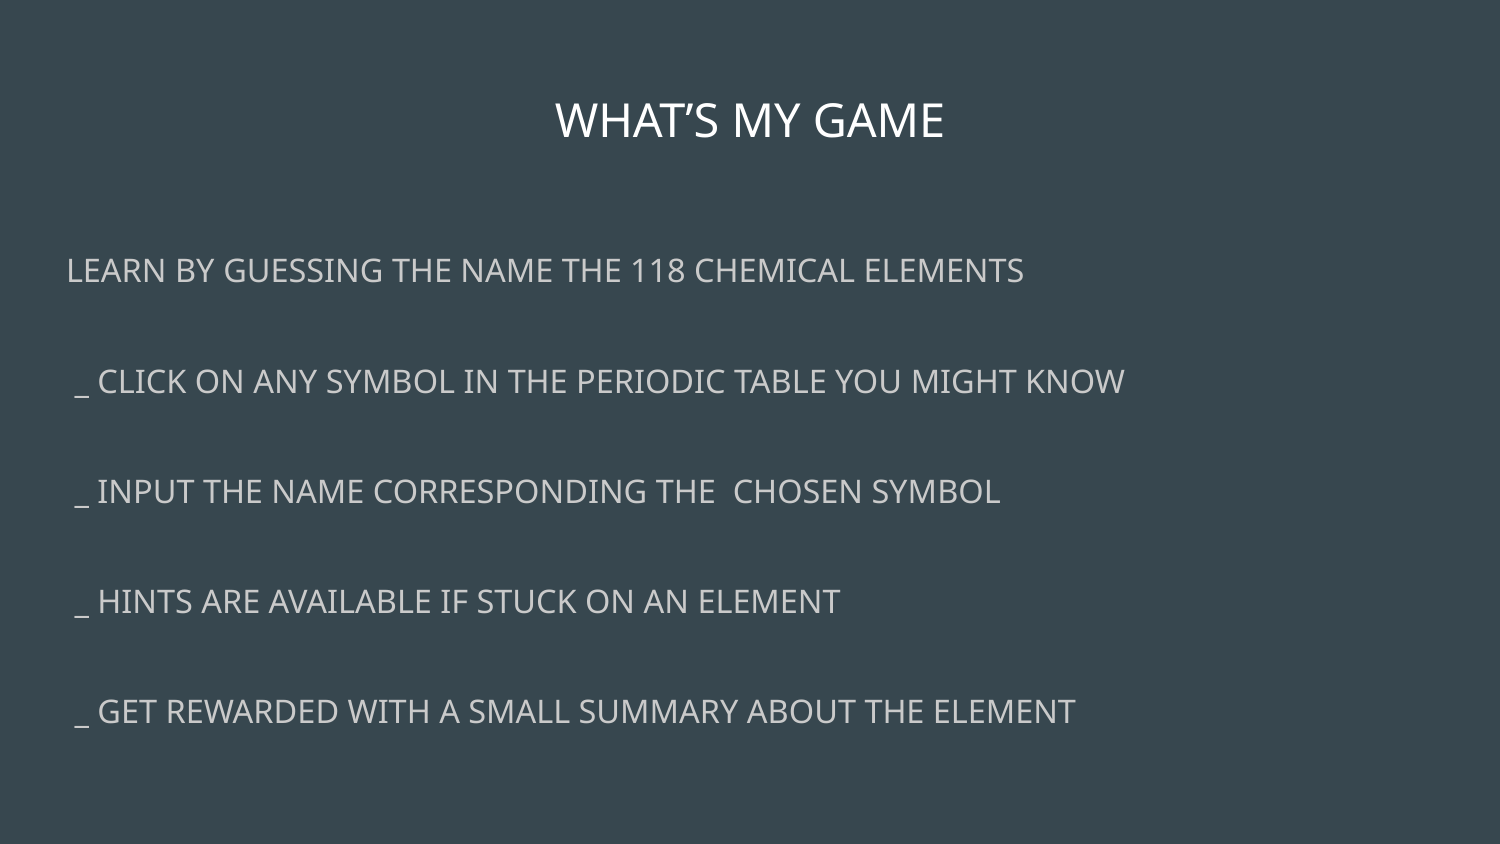

# WHAT’S MY GAME
LEARN BY GUESSING THE NAME THE 118 CHEMICAL ELEMENTS
 _ CLICK ON ANY SYMBOL IN THE PERIODIC TABLE YOU MIGHT KNOW
 _ INPUT THE NAME CORRESPONDING THE CHOSEN SYMBOL
 _ HINTS ARE AVAILABLE IF STUCK ON AN ELEMENT
 _ GET REWARDED WITH A SMALL SUMMARY ABOUT THE ELEMENT